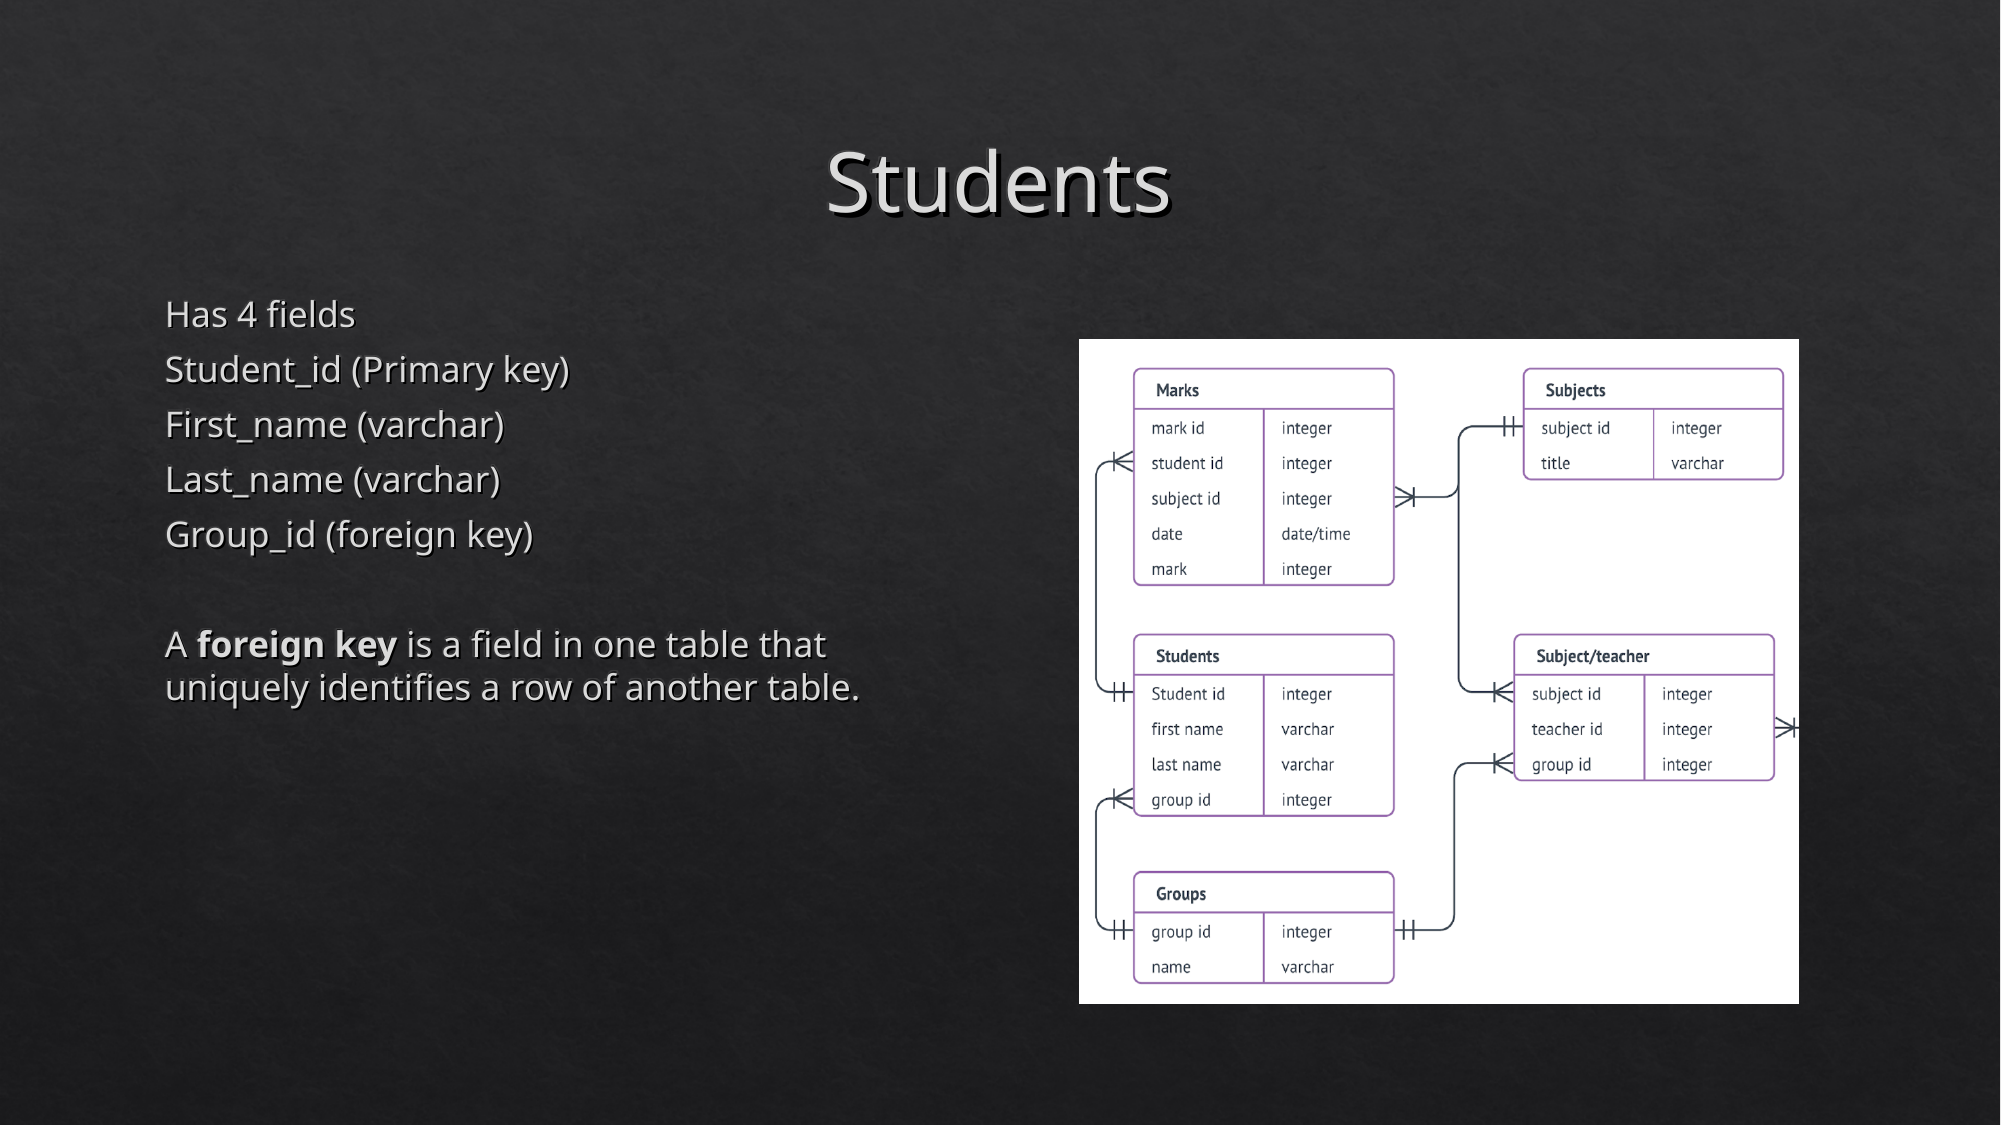

# Students
Has 4 fields
Student_id (Primary key)
First_name (varchar)
Last_name (varchar)
Group_id (foreign key)
A foreign key is a field in one table that uniquely identifies a row of another table.